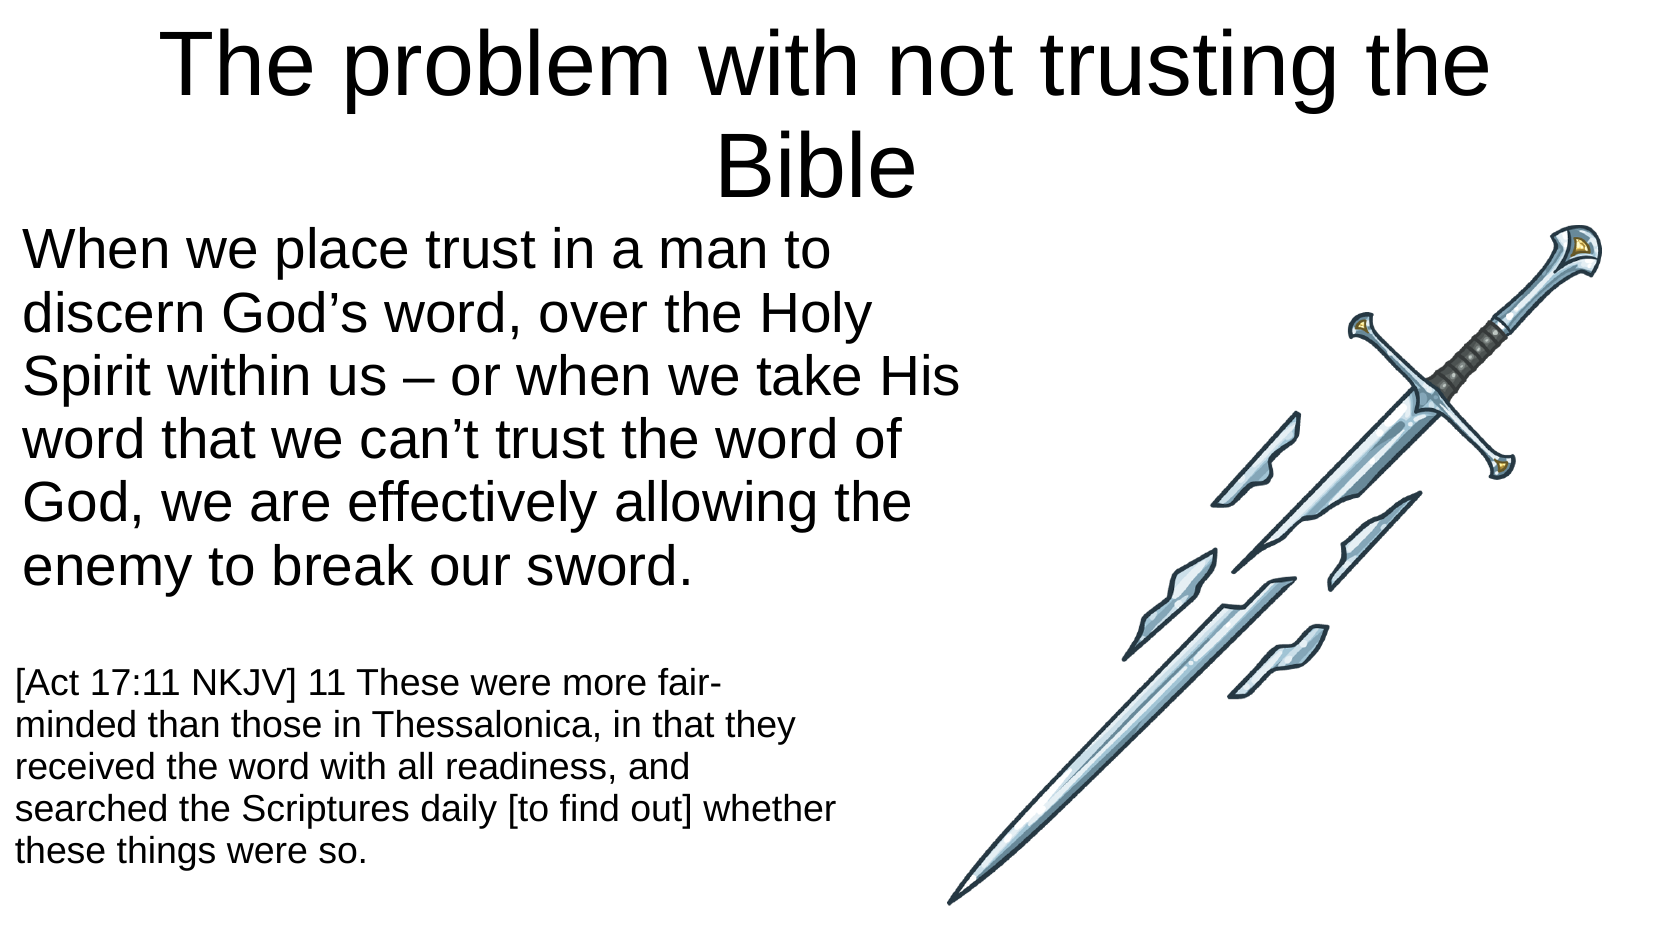

# The problem with not trusting the Bible
When we place trust in a man to discern God’s word, over the Holy Spirit within us – or when we take His word that we can’t trust the word of God, we are effectively allowing the enemy to break our sword.
[Act 17:11 NKJV] 11 These were more fair-minded than those in Thessalonica, in that they received the word with all readiness, and searched the Scriptures daily [to find out] whether these things were so.